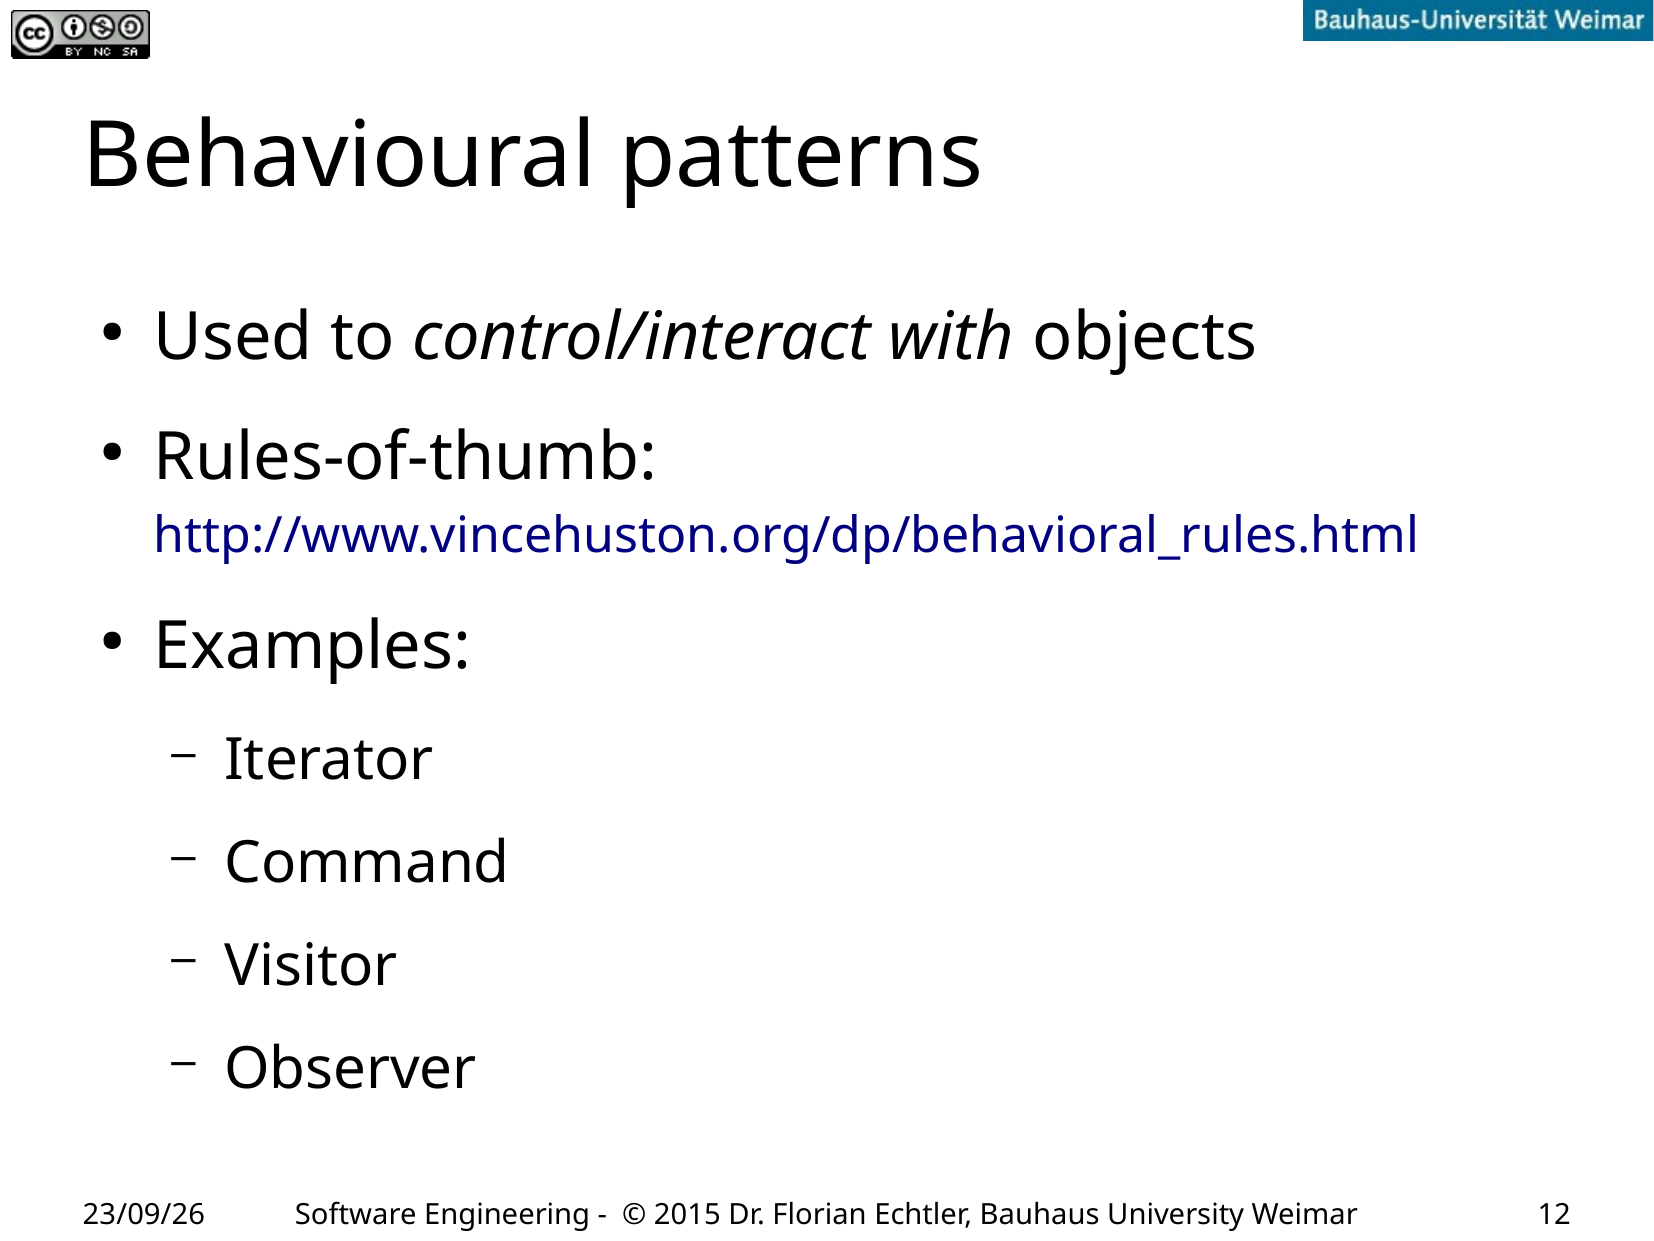

# Behavioural patterns
Used to control/interact with objects
Rules-of-thumb: http://www.vincehuston.org/dp/behavioral_rules.html
Examples:
Iterator
Command
Visitor
Observer
Software Engineering - © 2015 Dr. Florian Echtler, Bauhaus University Weimar
12